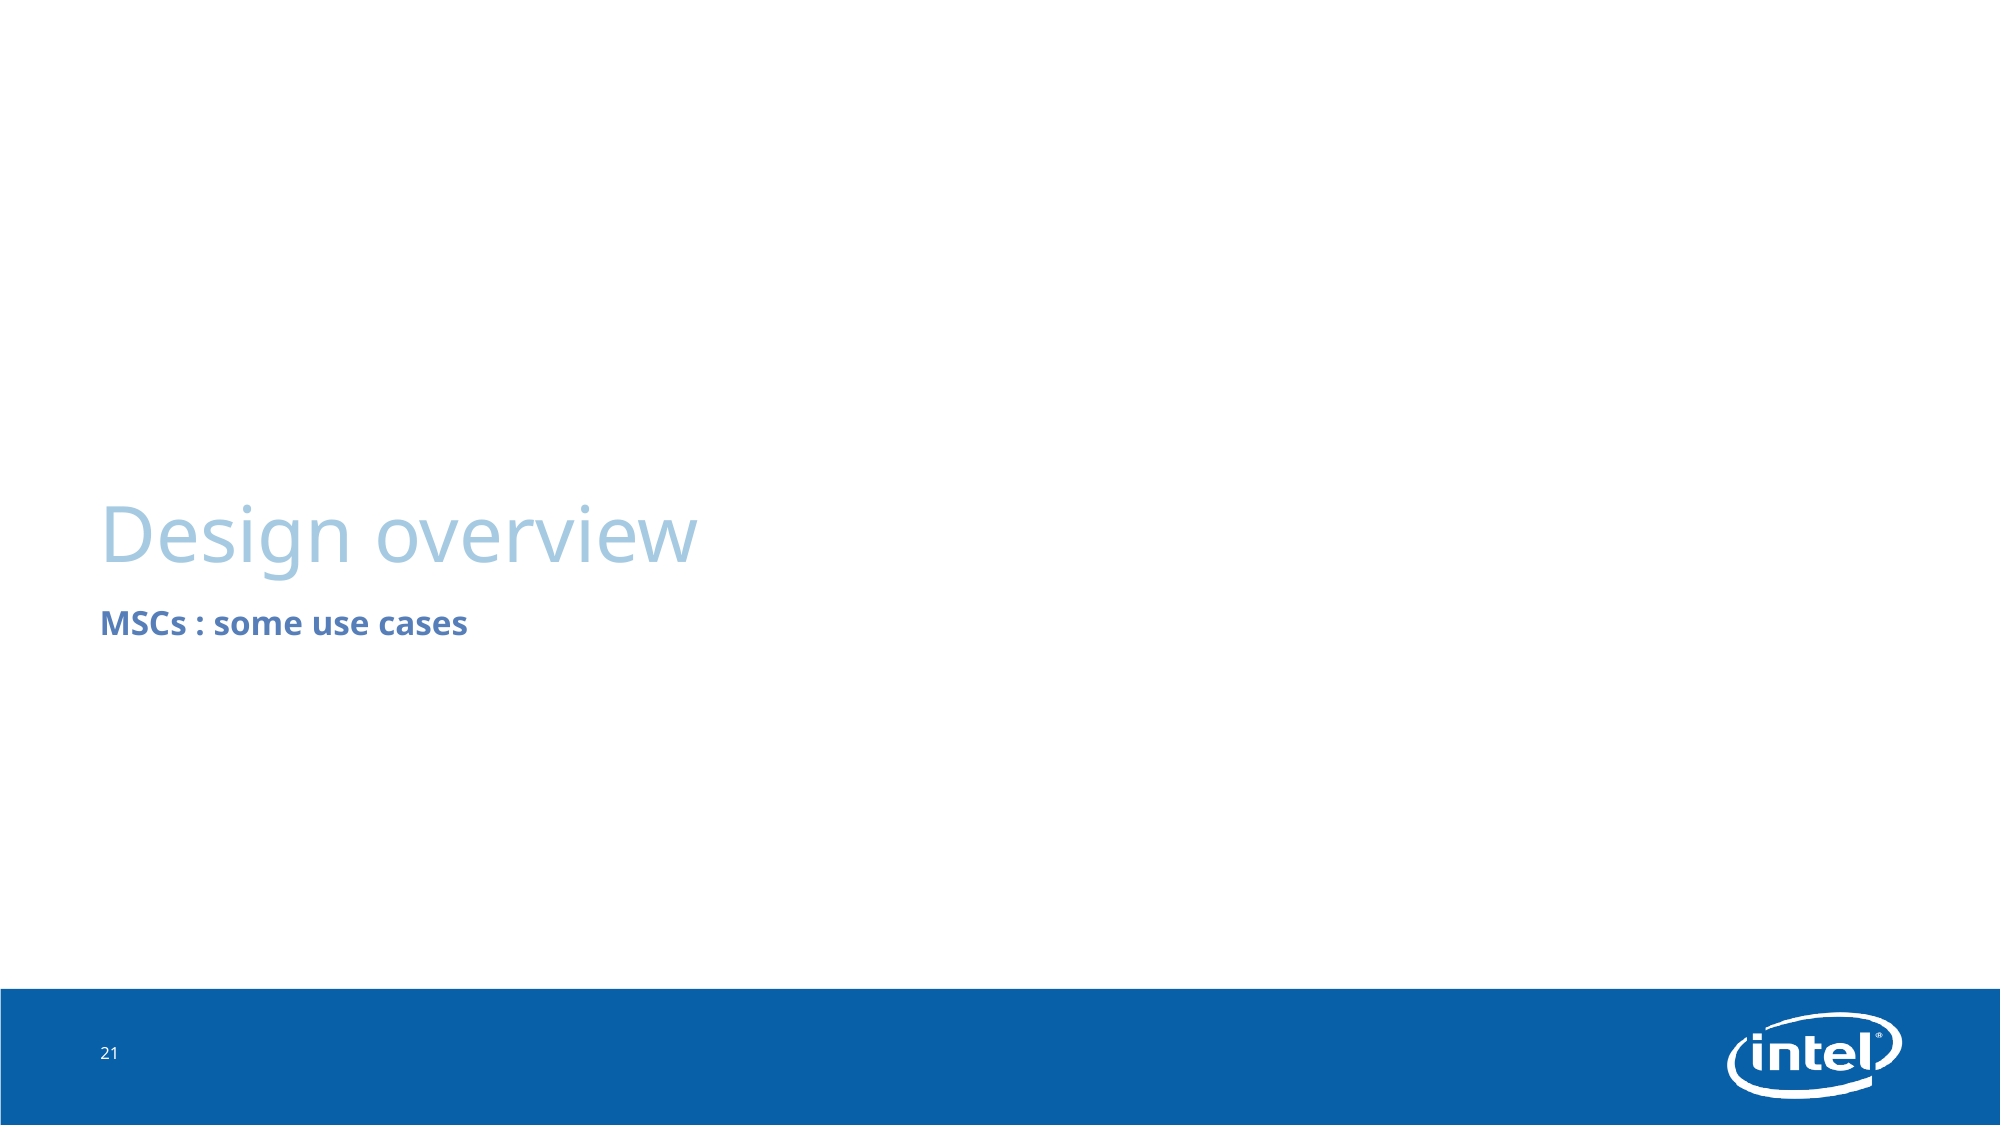

# Design overview
MSCs : some use cases